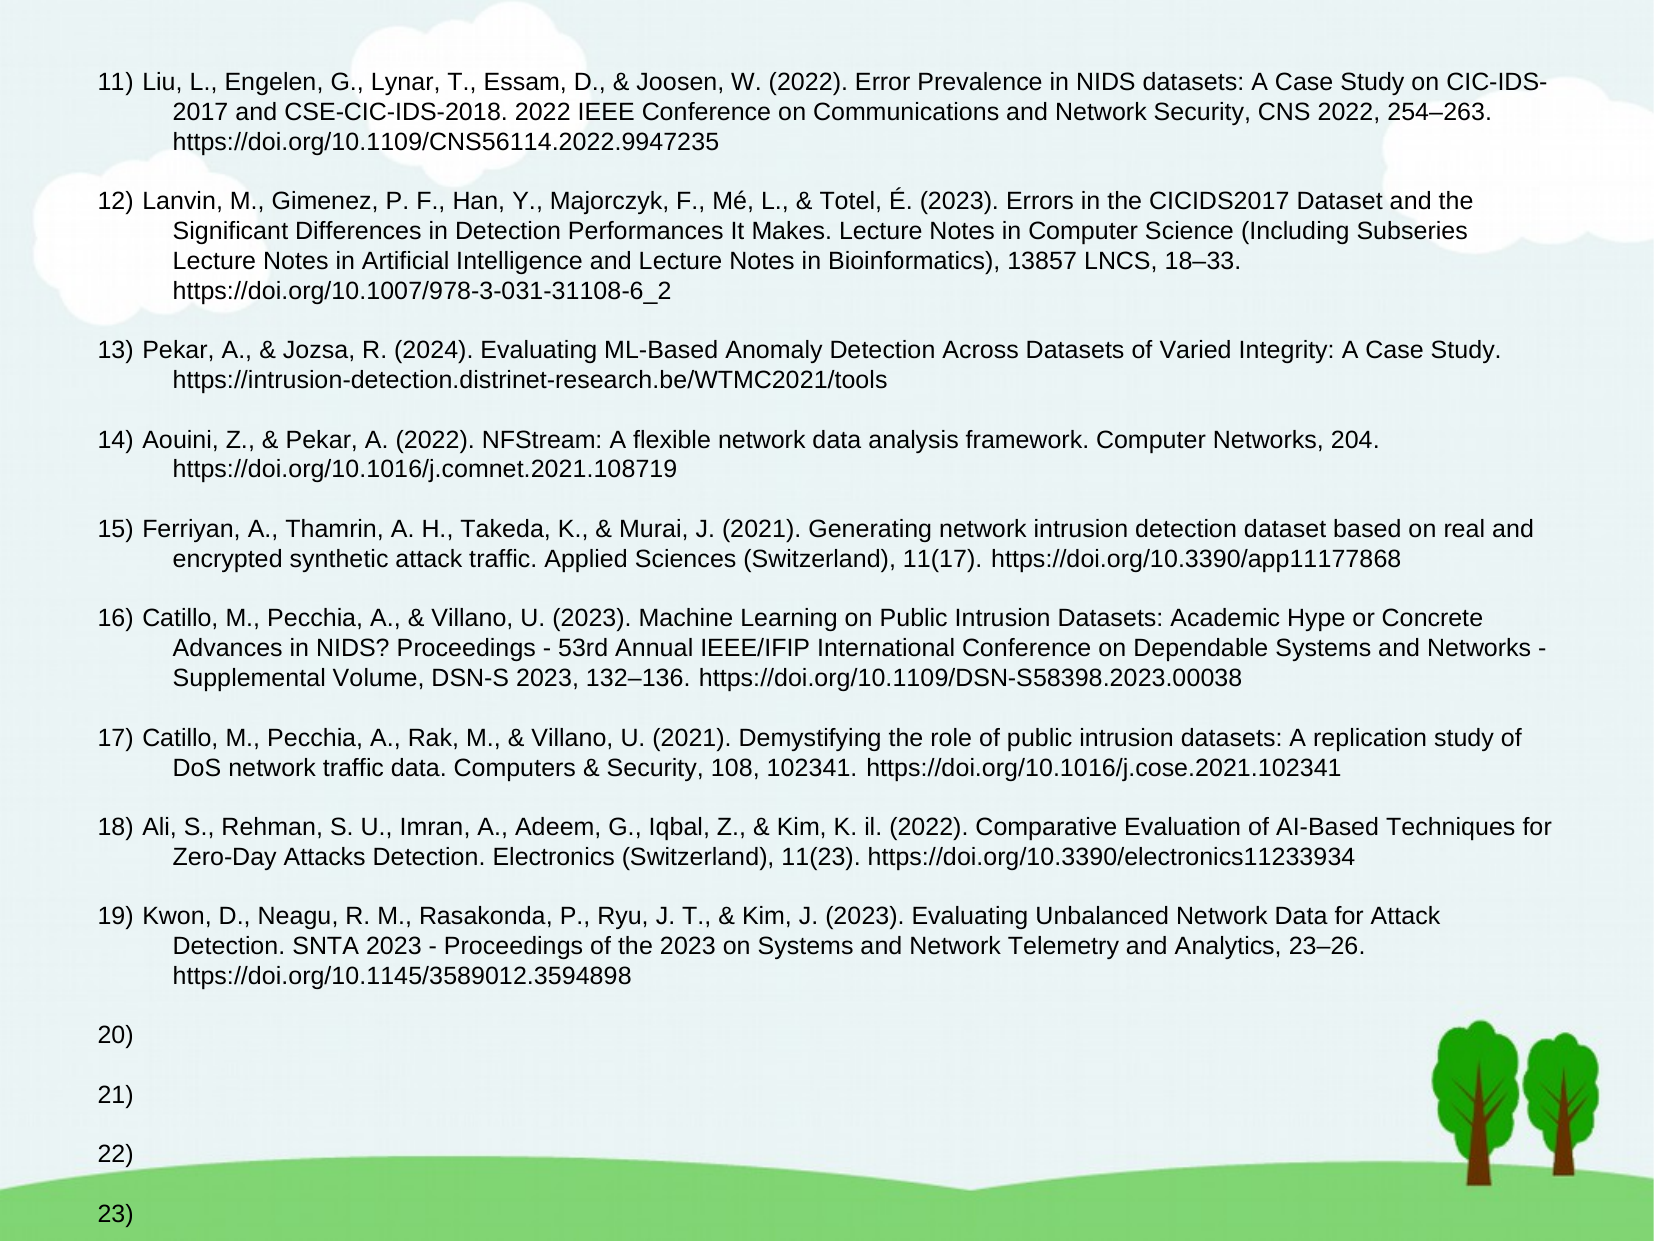

Liu, L., Engelen, G., Lynar, T., Essam, D., & Joosen, W. (2022). Error Prevalence in NIDS datasets: A Case Study on CIC-IDS-2017 and CSE-CIC-IDS-2018. 2022 IEEE Conference on Communications and Network Security, CNS 2022, 254–263. https://doi.org/10.1109/CNS56114.2022.9947235
 Lanvin, M., Gimenez, P. F., Han, Y., Majorczyk, F., Mé, L., & Totel, É. (2023). Errors in the CICIDS2017 Dataset and the Significant Differences in Detection Performances It Makes. Lecture Notes in Computer Science (Including Subseries Lecture Notes in Artificial Intelligence and Lecture Notes in Bioinformatics), 13857 LNCS, 18–33. https://doi.org/10.1007/978-3-031-31108-6_2
 Pekar, A., & Jozsa, R. (2024). Evaluating ML-Based Anomaly Detection Across Datasets of Varied Integrity: A Case Study. https://intrusion-detection.distrinet-research.be/WTMC2021/tools
 Aouini, Z., & Pekar, A. (2022). NFStream: A flexible network data analysis framework. Computer Networks, 204. https://doi.org/10.1016/j.comnet.2021.108719
 Ferriyan, A., Thamrin, A. H., Takeda, K., & Murai, J. (2021). Generating network intrusion detection dataset based on real and encrypted synthetic attack traffic. Applied Sciences (Switzerland), 11(17). https://doi.org/10.3390/app11177868
 Catillo, M., Pecchia, A., & Villano, U. (2023). Machine Learning on Public Intrusion Datasets: Academic Hype or Concrete Advances in NIDS? Proceedings - 53rd Annual IEEE/IFIP International Conference on Dependable Systems and Networks - Supplemental Volume, DSN-S 2023, 132–136. https://doi.org/10.1109/DSN-S58398.2023.00038
 Catillo, M., Pecchia, A., Rak, M., & Villano, U. (2021). Demystifying the role of public intrusion datasets: A replication study of DoS network traffic data. Computers & Security, 108, 102341. https://doi.org/10.1016/j.cose.2021.102341
 Ali, S., Rehman, S. U., Imran, A., Adeem, G., Iqbal, Z., & Kim, K. il. (2022). Comparative Evaluation of AI-Based Techniques for Zero-Day Attacks Detection. Electronics (Switzerland), 11(23). https://doi.org/10.3390/electronics11233934
 Kwon, D., Neagu, R. M., Rasakonda, P., Ryu, J. T., & Kim, J. (2023). Evaluating Unbalanced Network Data for Attack Detection. SNTA 2023 - Proceedings of the 2023 on Systems and Network Telemetry and Analytics, 23–26. https://doi.org/10.1145/3589012.3594898